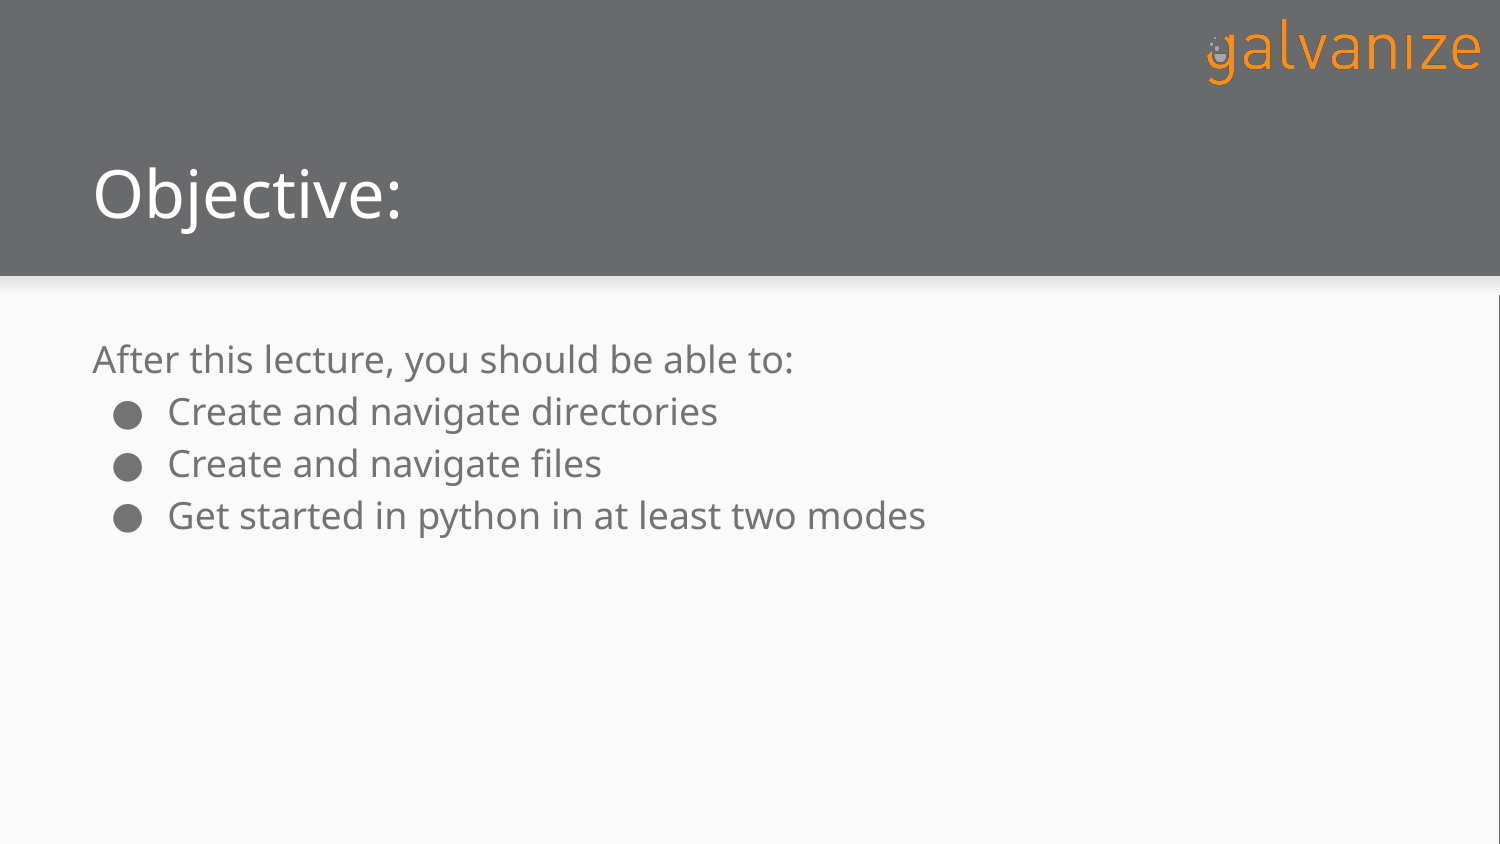

# Objective:
After this lecture, you should be able to:
Create and navigate directories
Create and navigate files
Get started in python in at least two modes